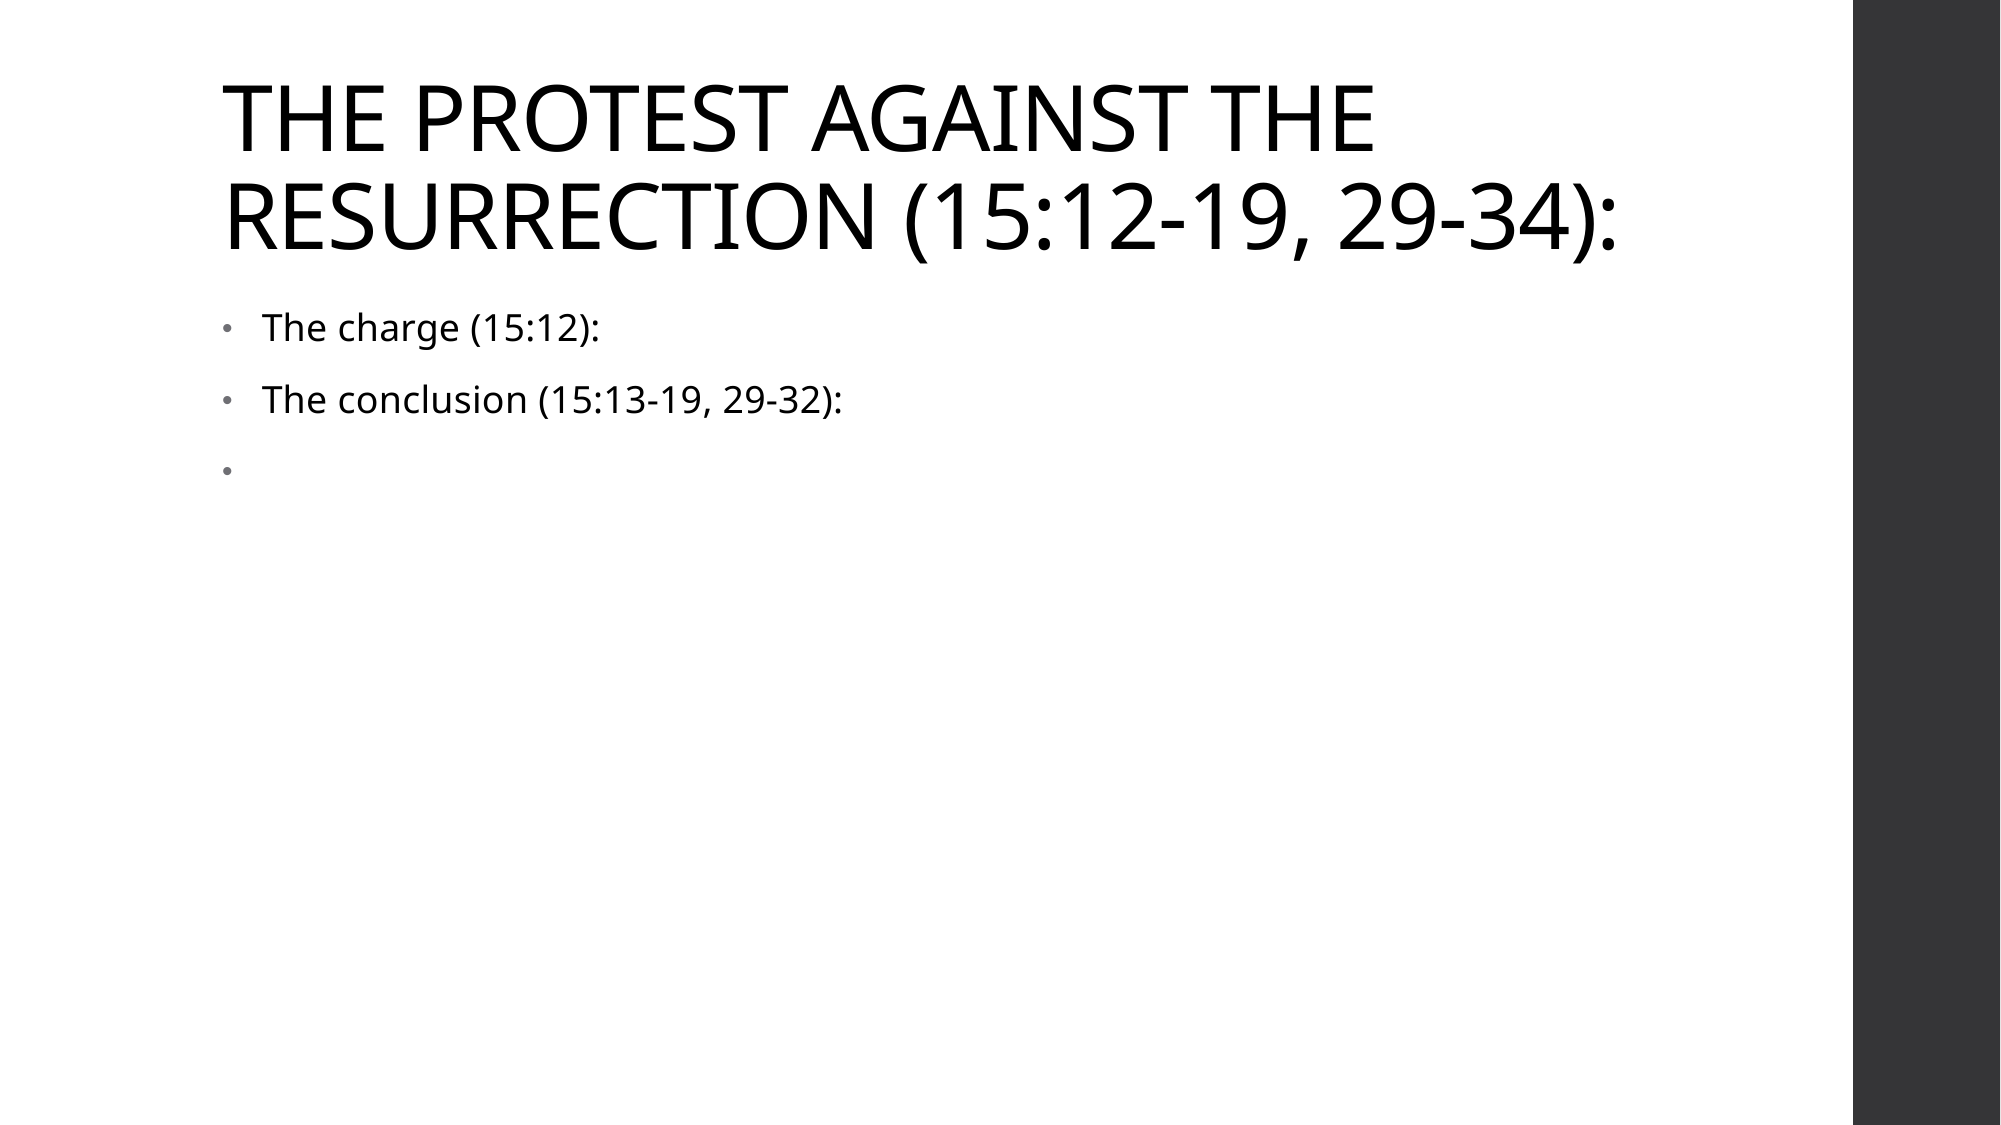

# THE PROTEST AGAINST THE RESURRECTION (15:12-19, 29-34):
 The charge (15:12):
 The conclusion (15:13-19, 29-32):